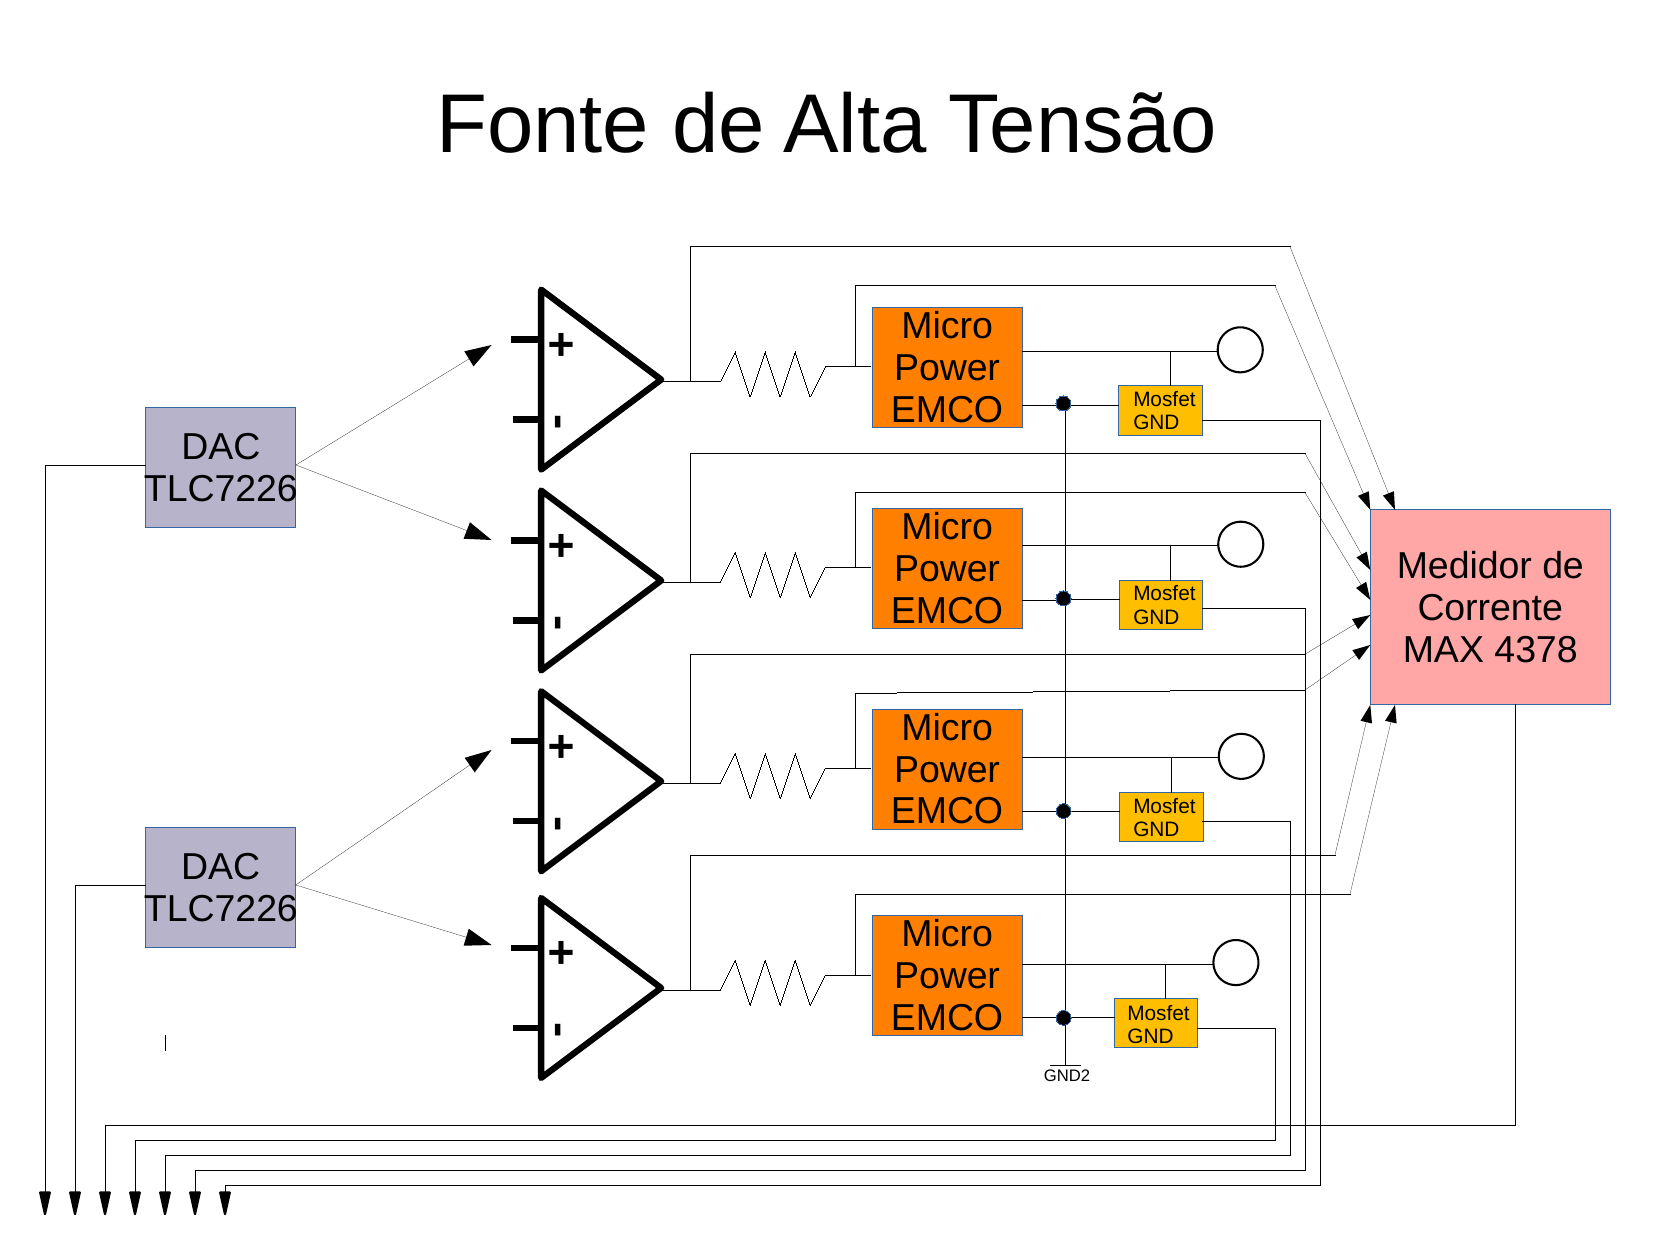

# Fonte de Alta Tensão
Micro
Power
EMCO
+
Mosfet
GND
-
DAC
TLC7226
Micro
Power
EMCO
Medidor de
Corrente
MAX 4378
+
Mosfet
GND
-
Micro
Power
EMCO
+
Mosfet
GND
-
DAC
TLC7226
Micro
Power
EMCO
+
Mosfet
GND
-
GND2